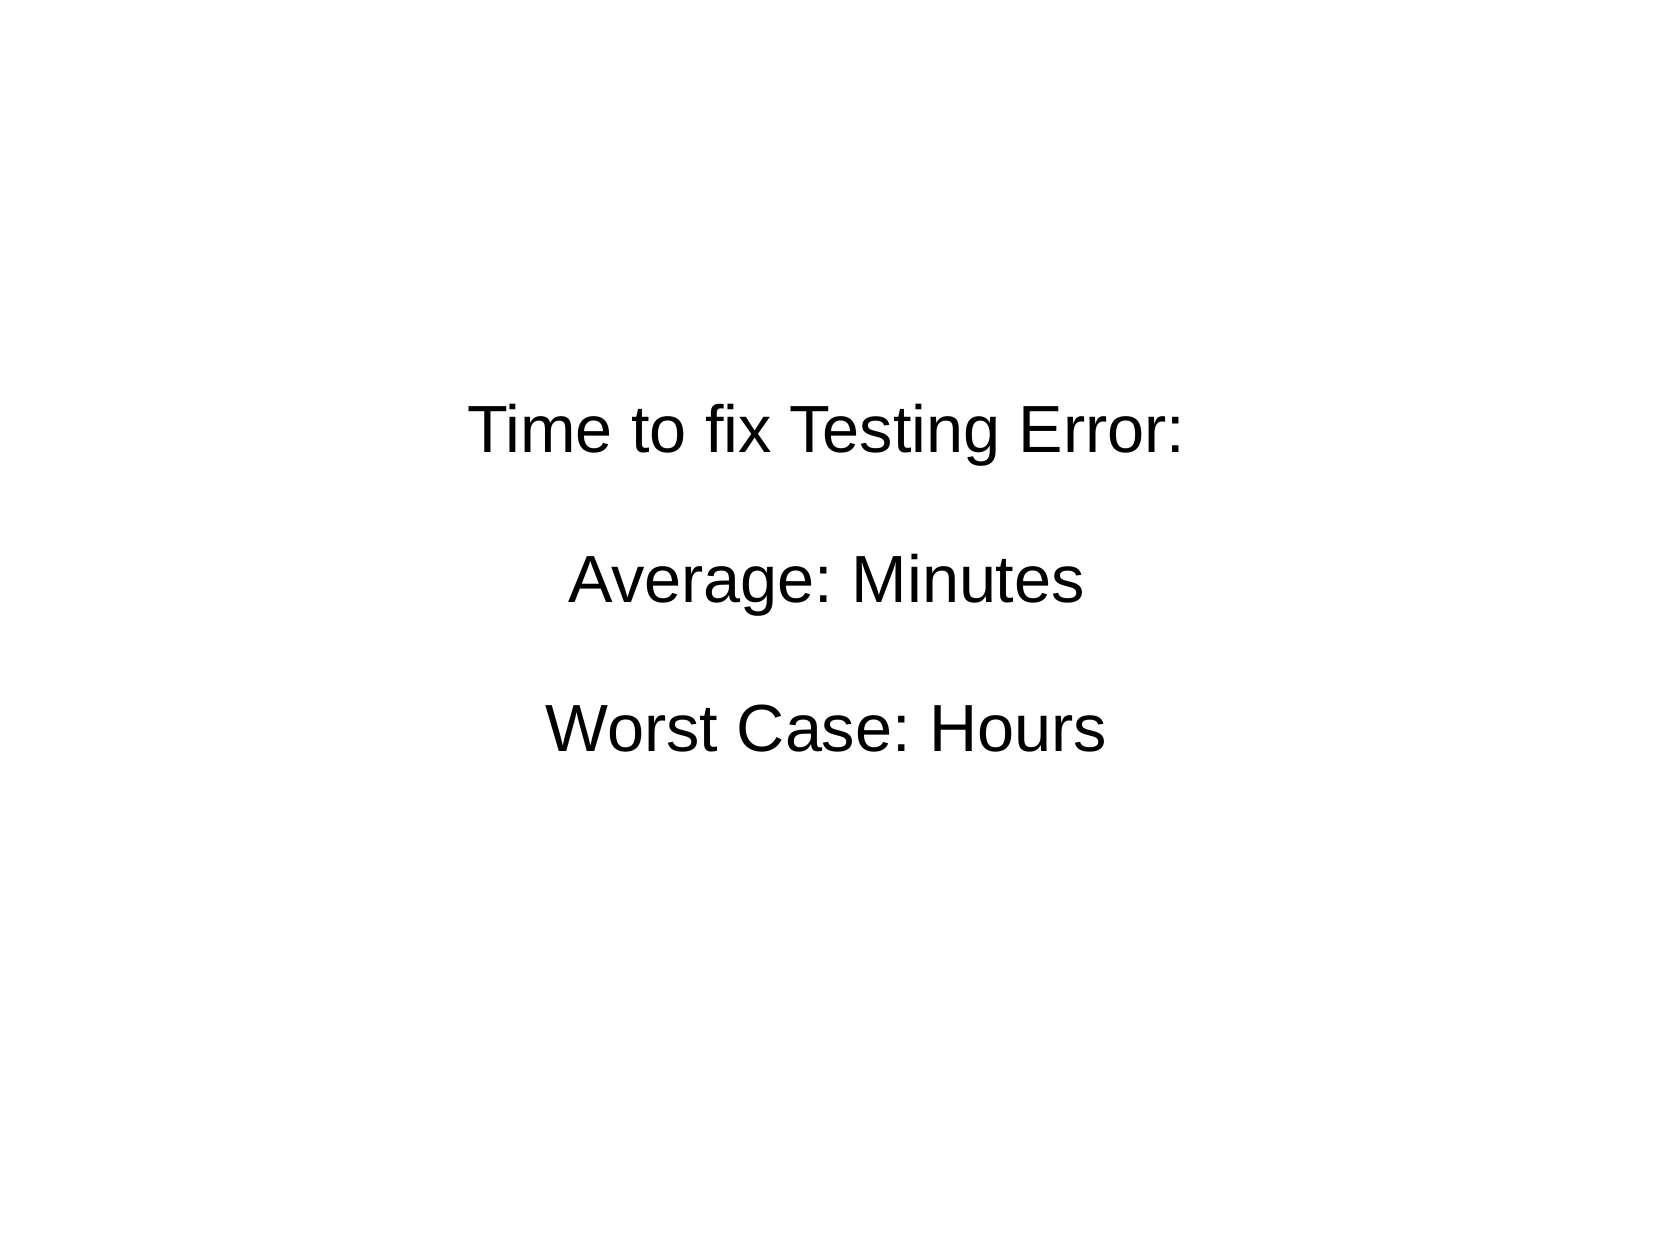

# Time to fix Testing Error:
Average: Minutes
Worst Case: Hours